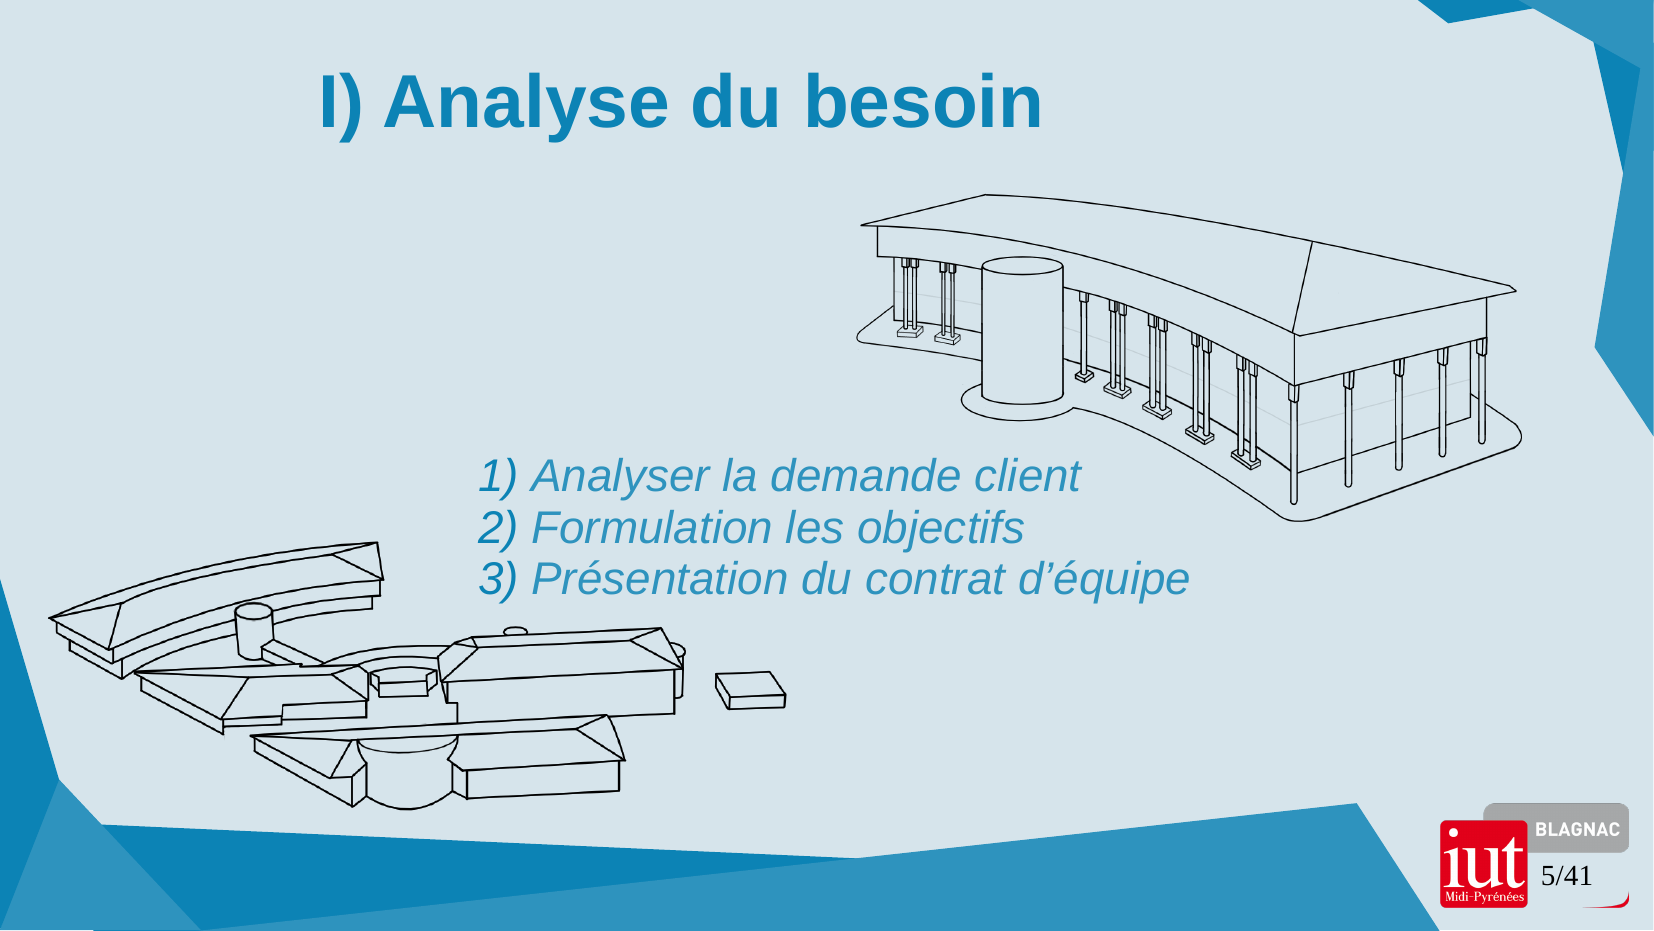

# I) Analyse du besoin
Analyser la demande client
Formulation les objectifs
Présentation du contrat d’équipe
5